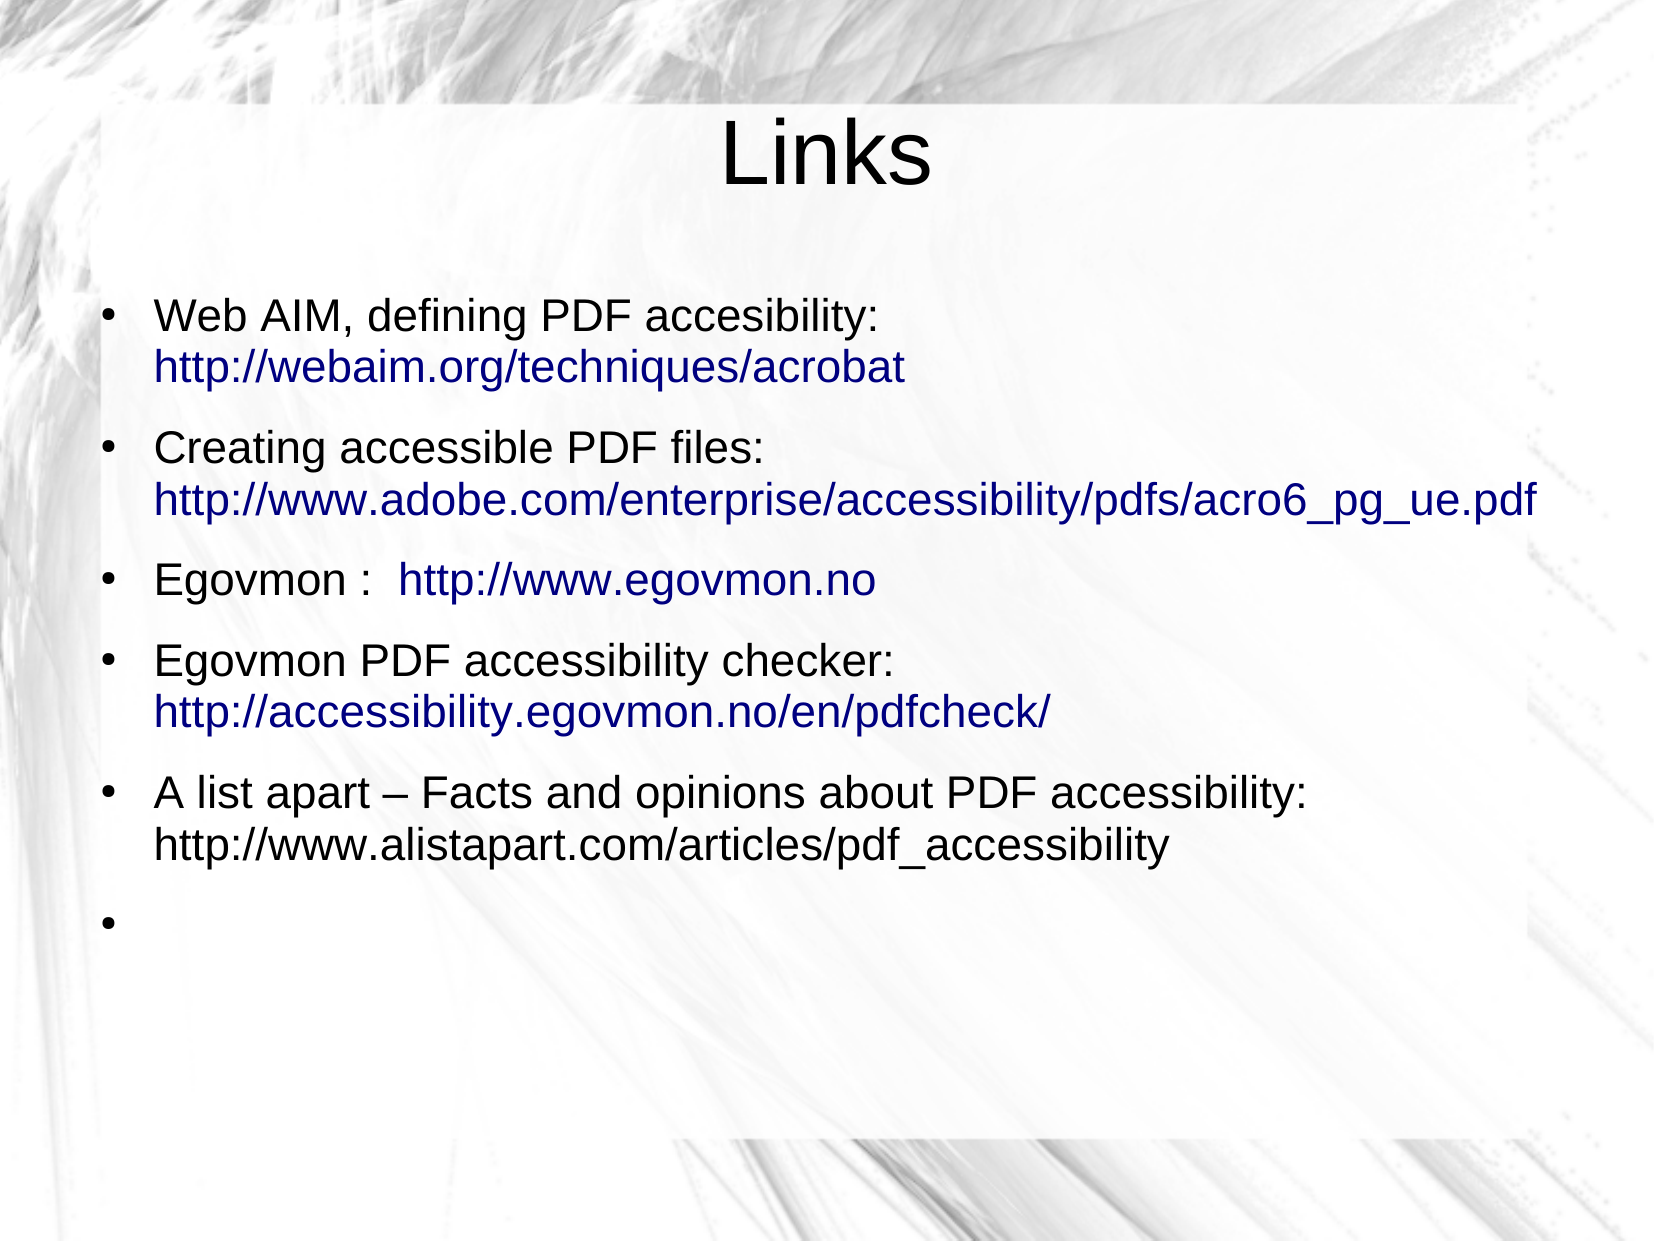

# Links
Web AIM, defining PDF accesibility: http://webaim.org/techniques/acrobat
Creating accessible PDF files: http://www.adobe.com/enterprise/accessibility/pdfs/acro6_pg_ue.pdf
Egovmon : http://www.egovmon.no
Egovmon PDF accessibility checker: http://accessibility.egovmon.no/en/pdfcheck/
A list apart – Facts and opinions about PDF accessibility: http://www.alistapart.com/articles/pdf_accessibility